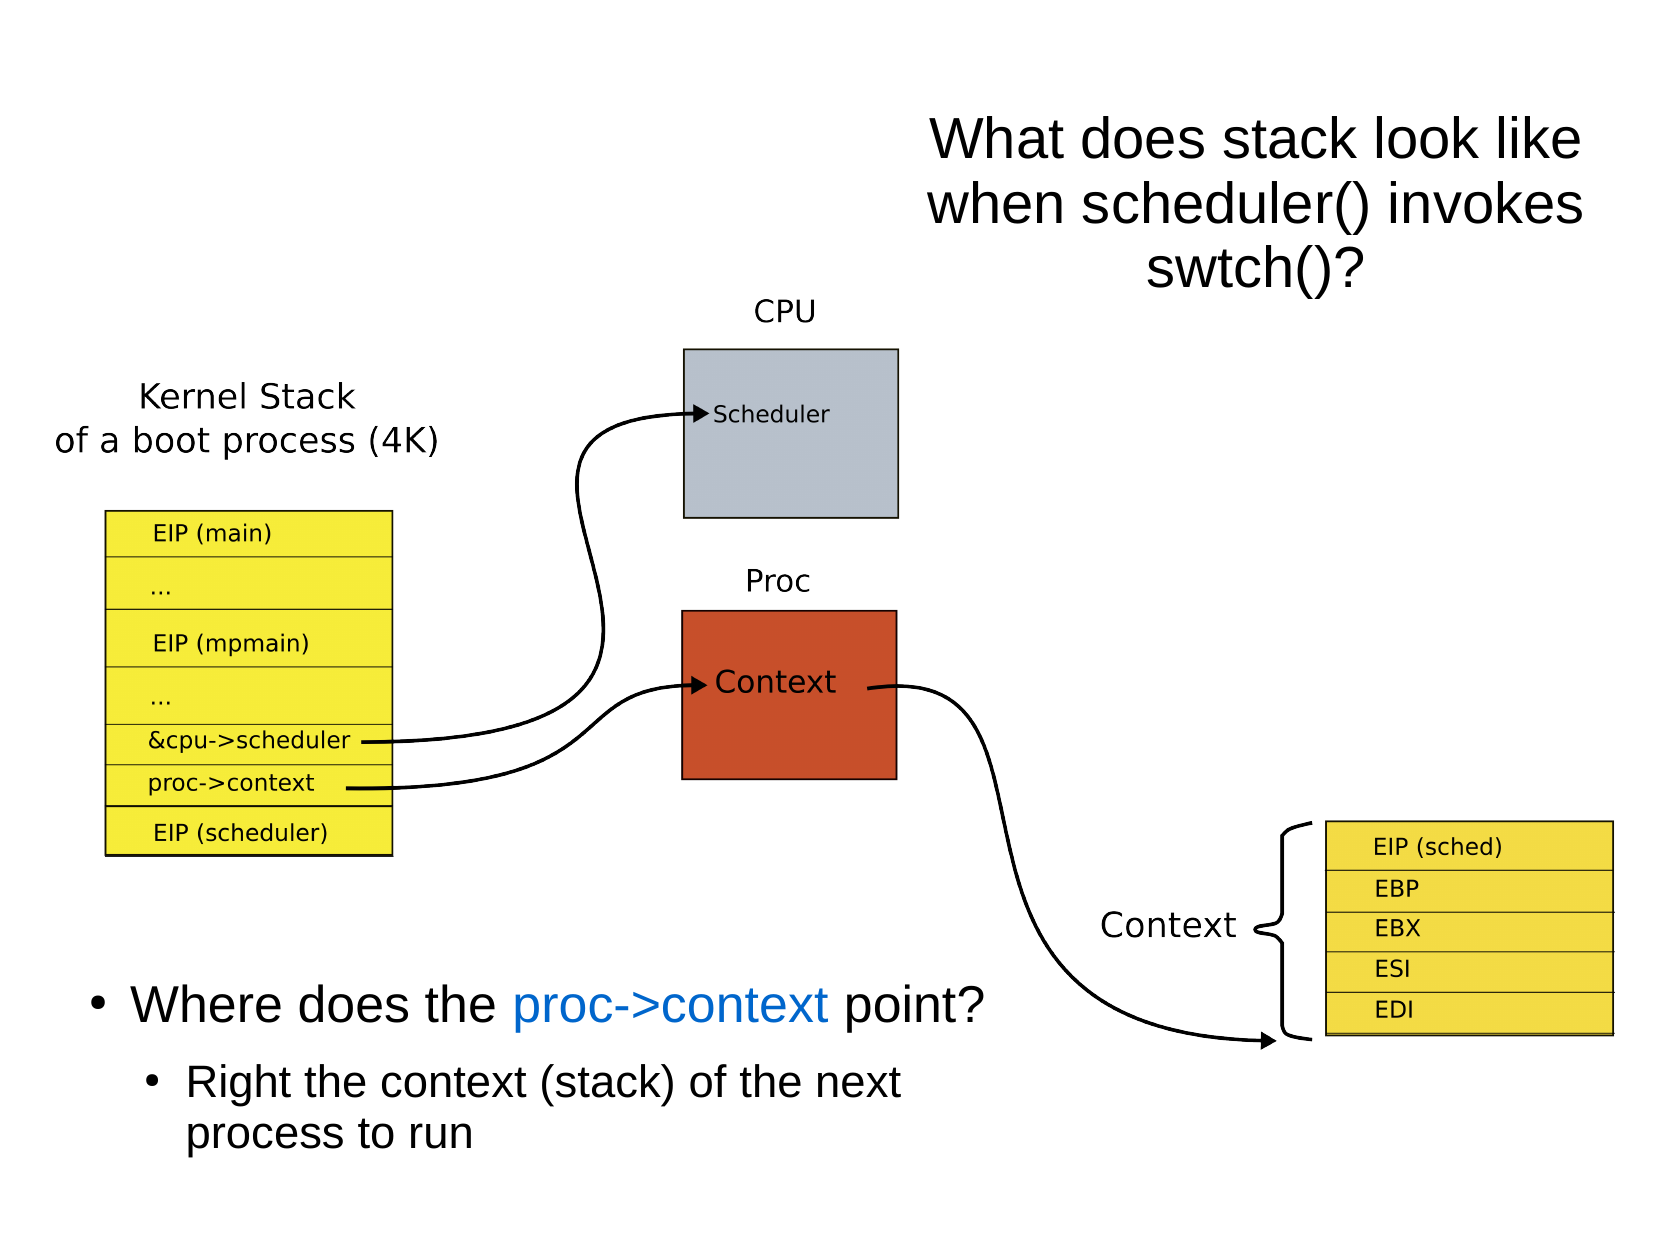

#
What does stack look like when scheduler() invokes swtch()?
Where does the proc->context point?
Right the context (stack) of the next process to run